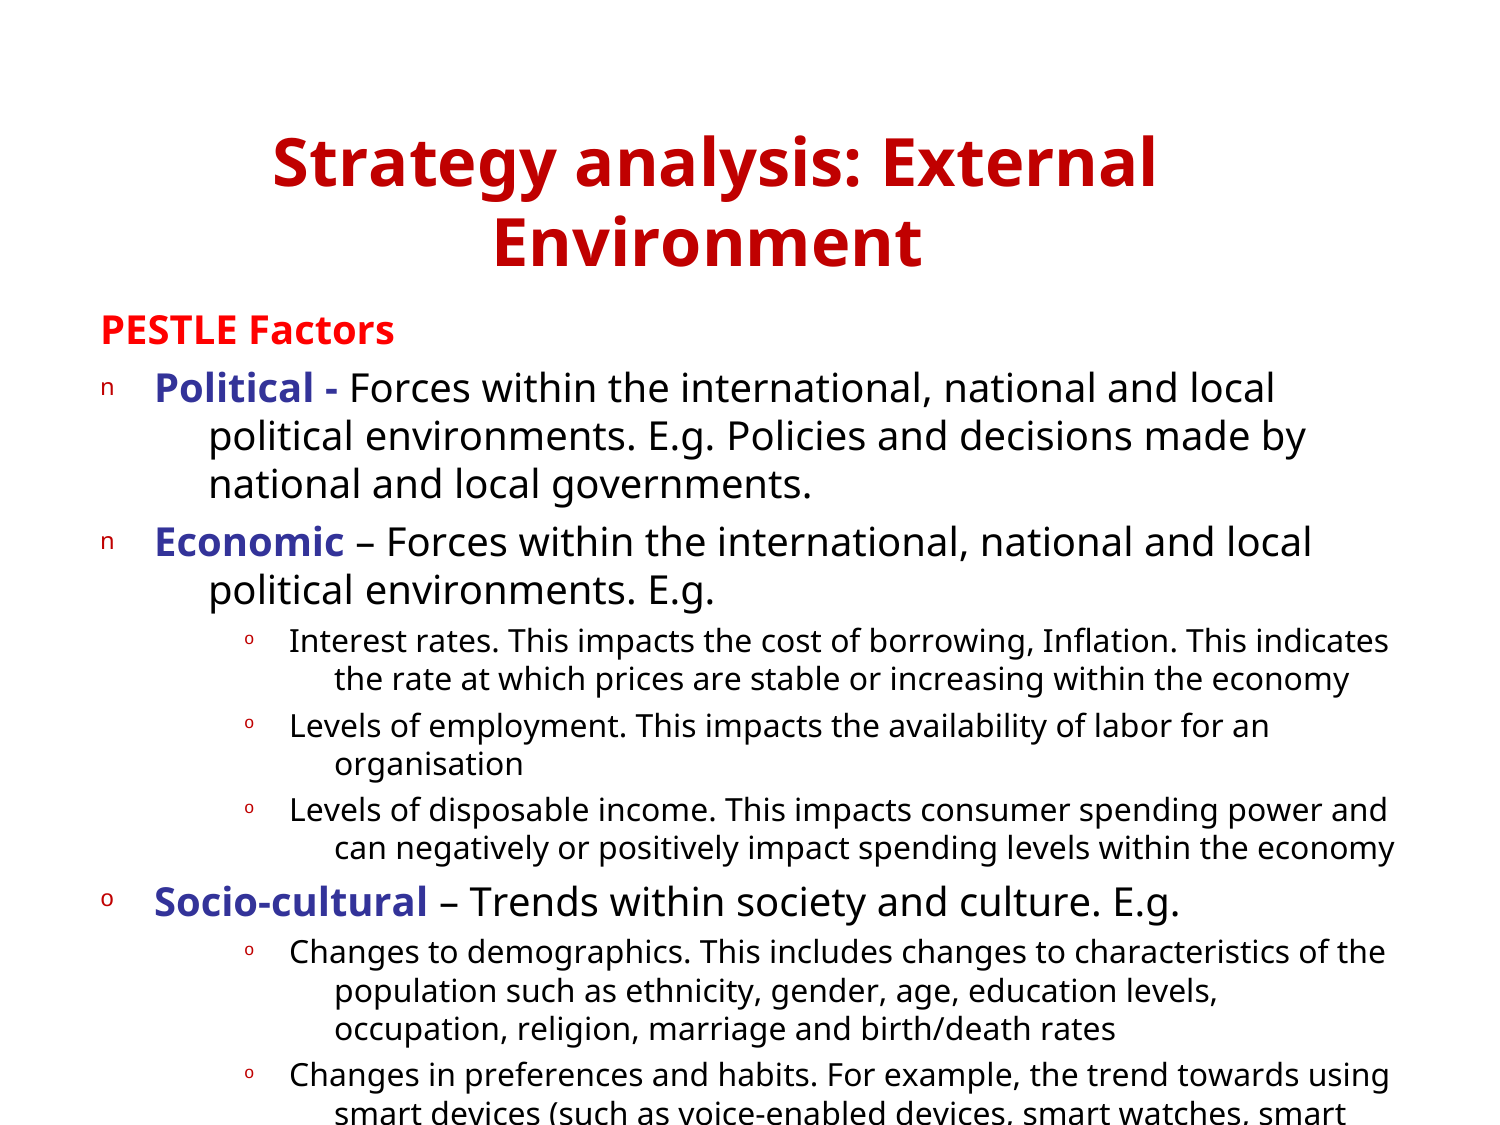

# Strategy analysis: External Environment
PESTLE Factors
Political - Forces within the international, national and local political environments. E.g. Policies and decisions made by national and local governments.
Economic – Forces within the international, national and local political environments. E.g.
Interest rates. This impacts the cost of borrowing, Inflation. This indicates the rate at which prices are stable or increasing within the economy
Levels of employment. This impacts the availability of labor for an organisation
Levels of disposable income. This impacts consumer spending power and can negatively or positively impact spending levels within the economy
Socio-cultural – Trends within society and culture. E.g.
Changes to demographics. This includes changes to characteristics of the population such as ethnicity, gender, age, education levels, occupation, religion, marriage and birth/death rates
Changes in preferences and habits. For example, the trend towards using smart devices (such as voice-enabled devices, smart watches, smart home devices)